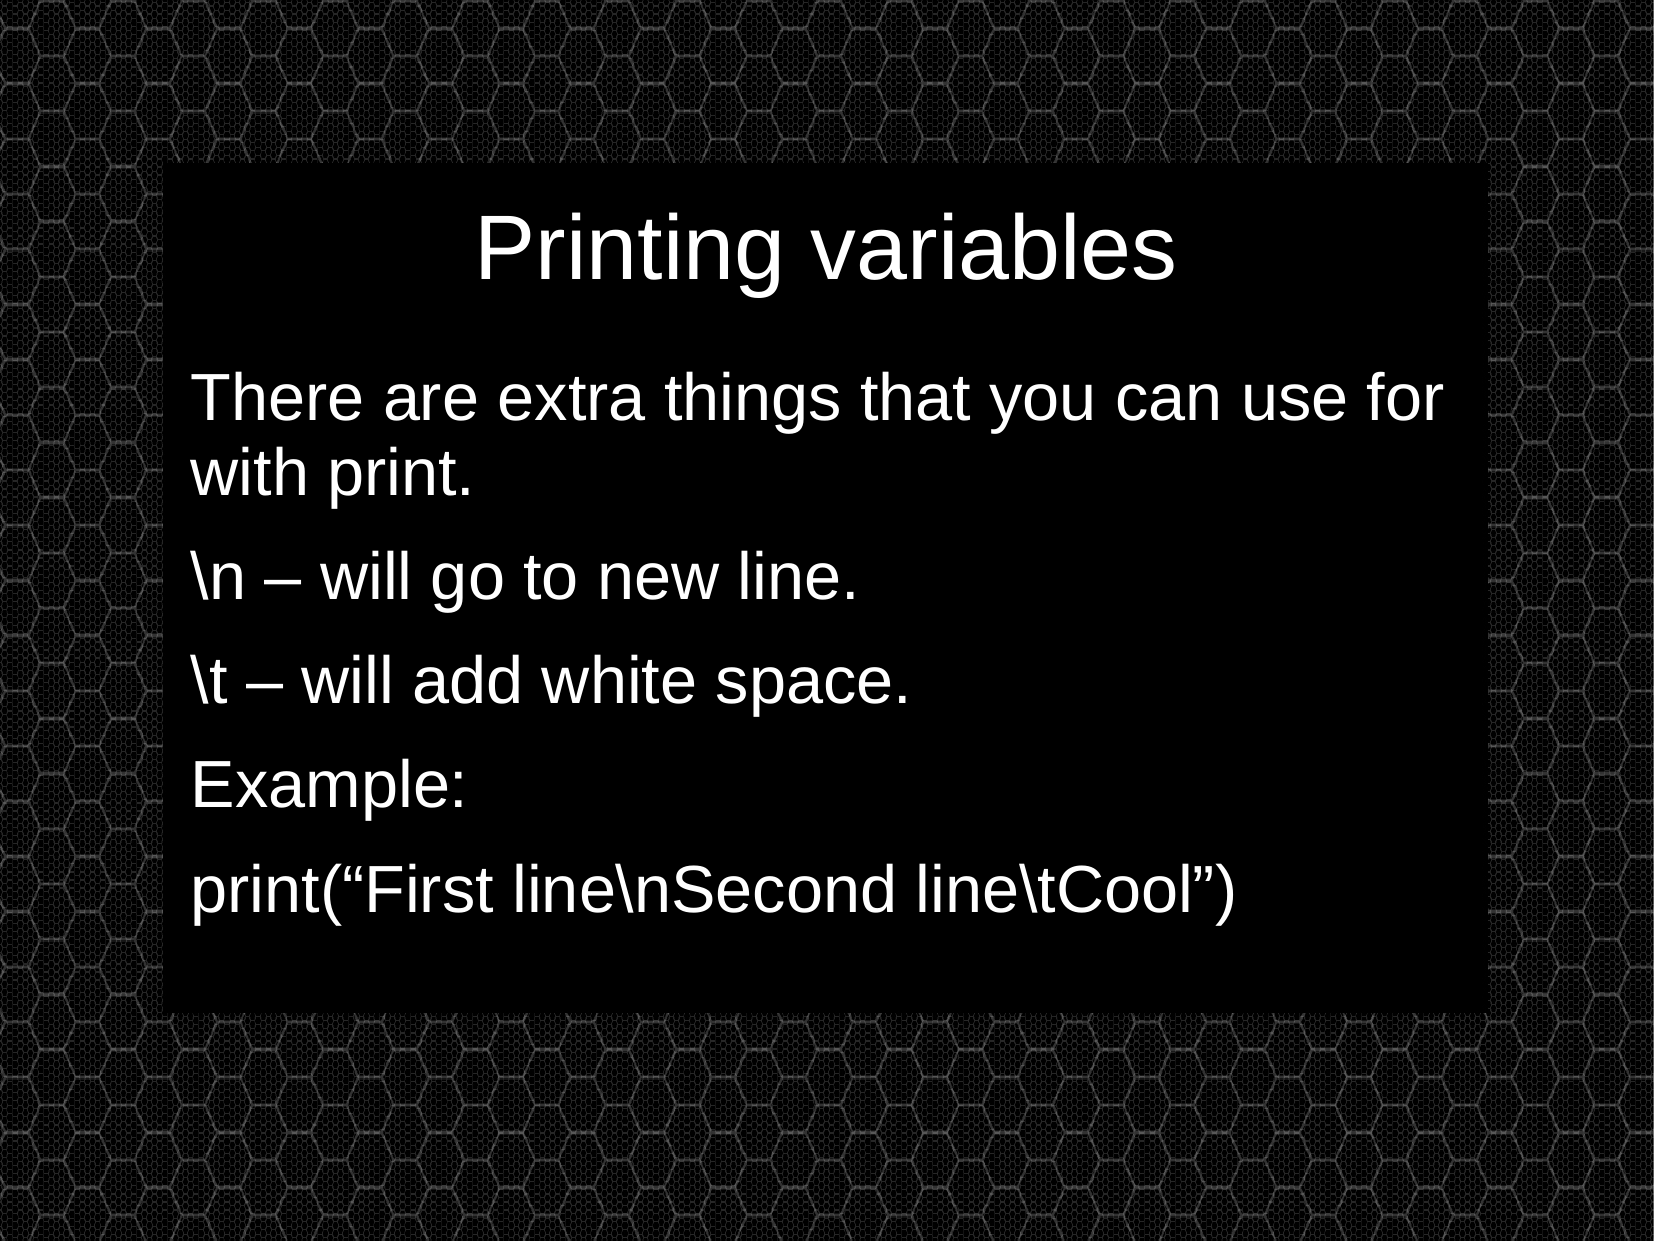

# Printing variables
There are extra things that you can use for with print.
\n – will go to new line.
\t – will add white space.
Example:
print(“First line\nSecond line\tCool”)